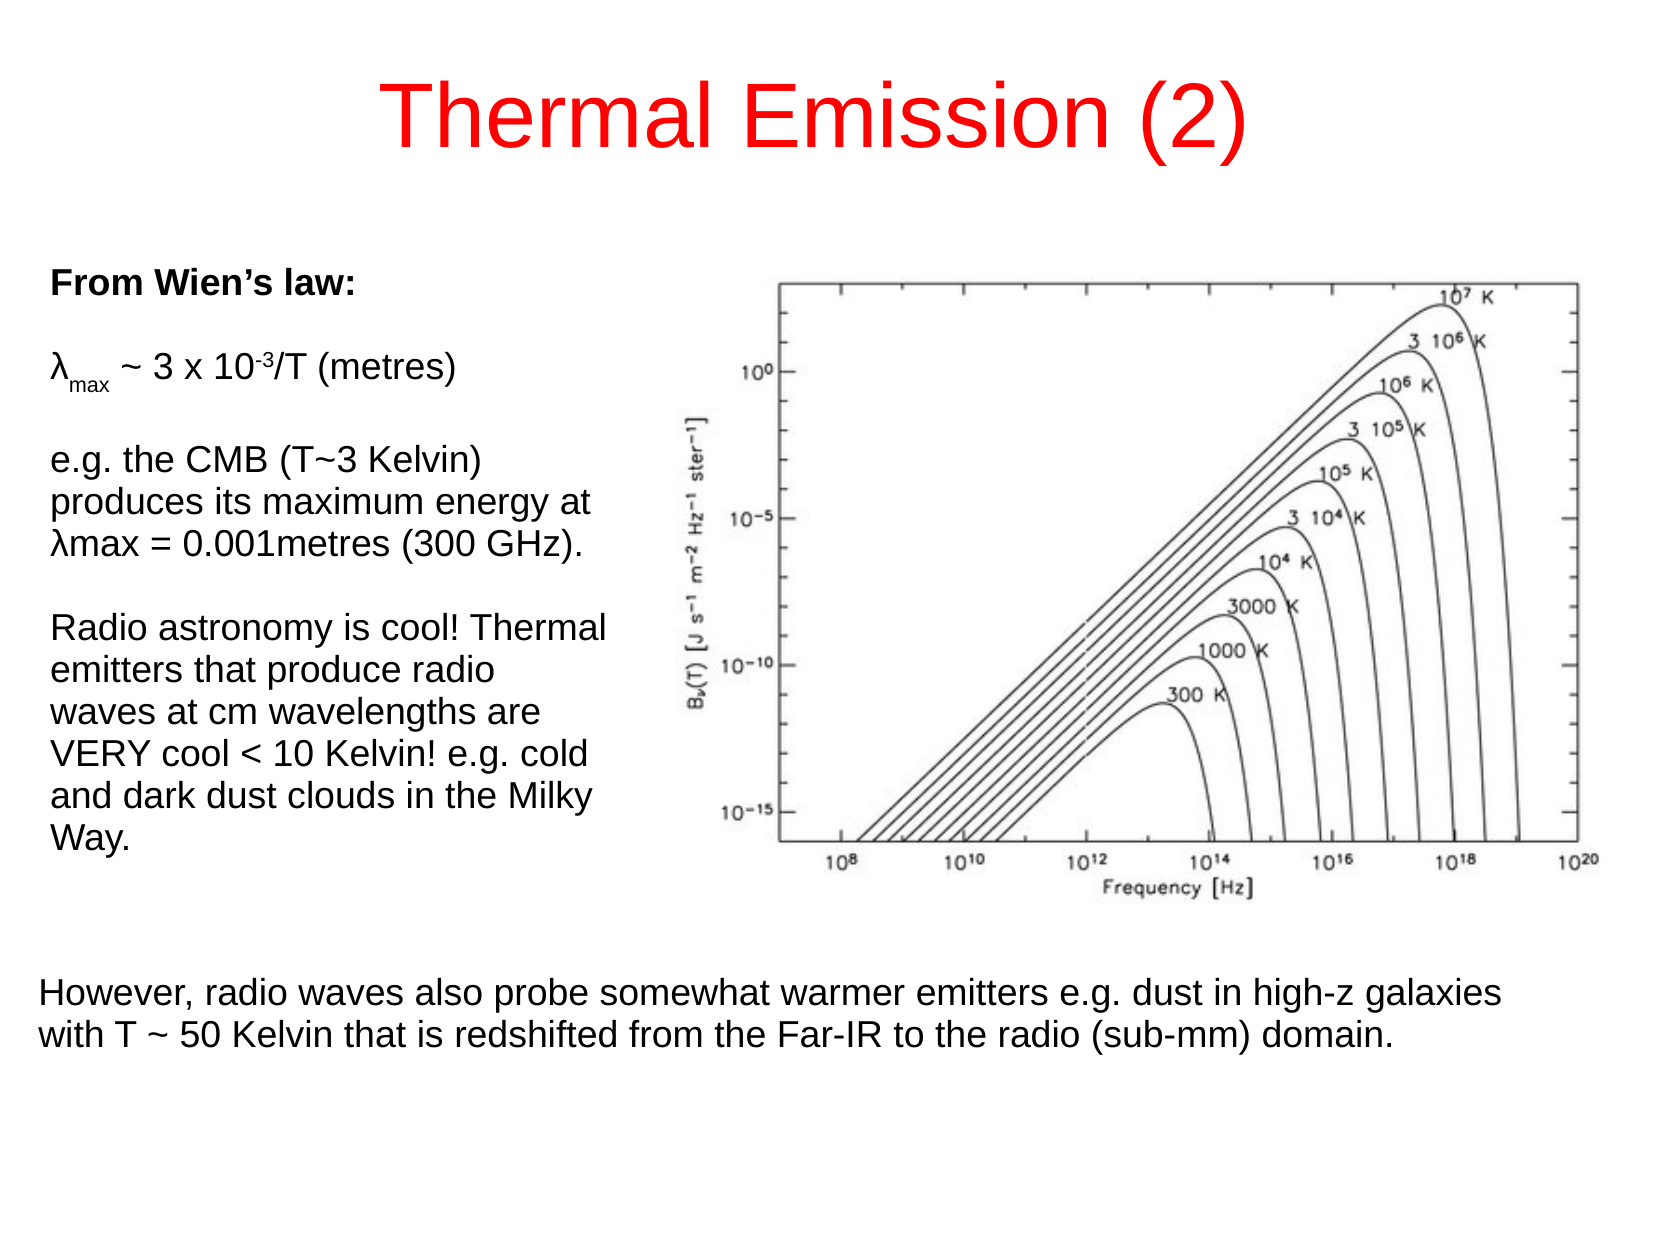

# Thermal Emission (2)
From Wien’s law:
λmax ~ 3 x 10-3/T (metres)
e.g. the CMB (T~3 Kelvin) produces its maximum energy at λmax = 0.001metres (300 GHz).
Radio astronomy is cool! Thermal emitters that produce radio waves at cm wavelengths are VERY cool < 10 Kelvin! e.g. cold and dark dust clouds in the Milky Way.
However, radio waves also probe somewhat warmer emitters e.g. dust in high-z galaxies with T ~ 50 Kelvin that is redshifted from the Far-IR to the radio (sub-mm) domain.